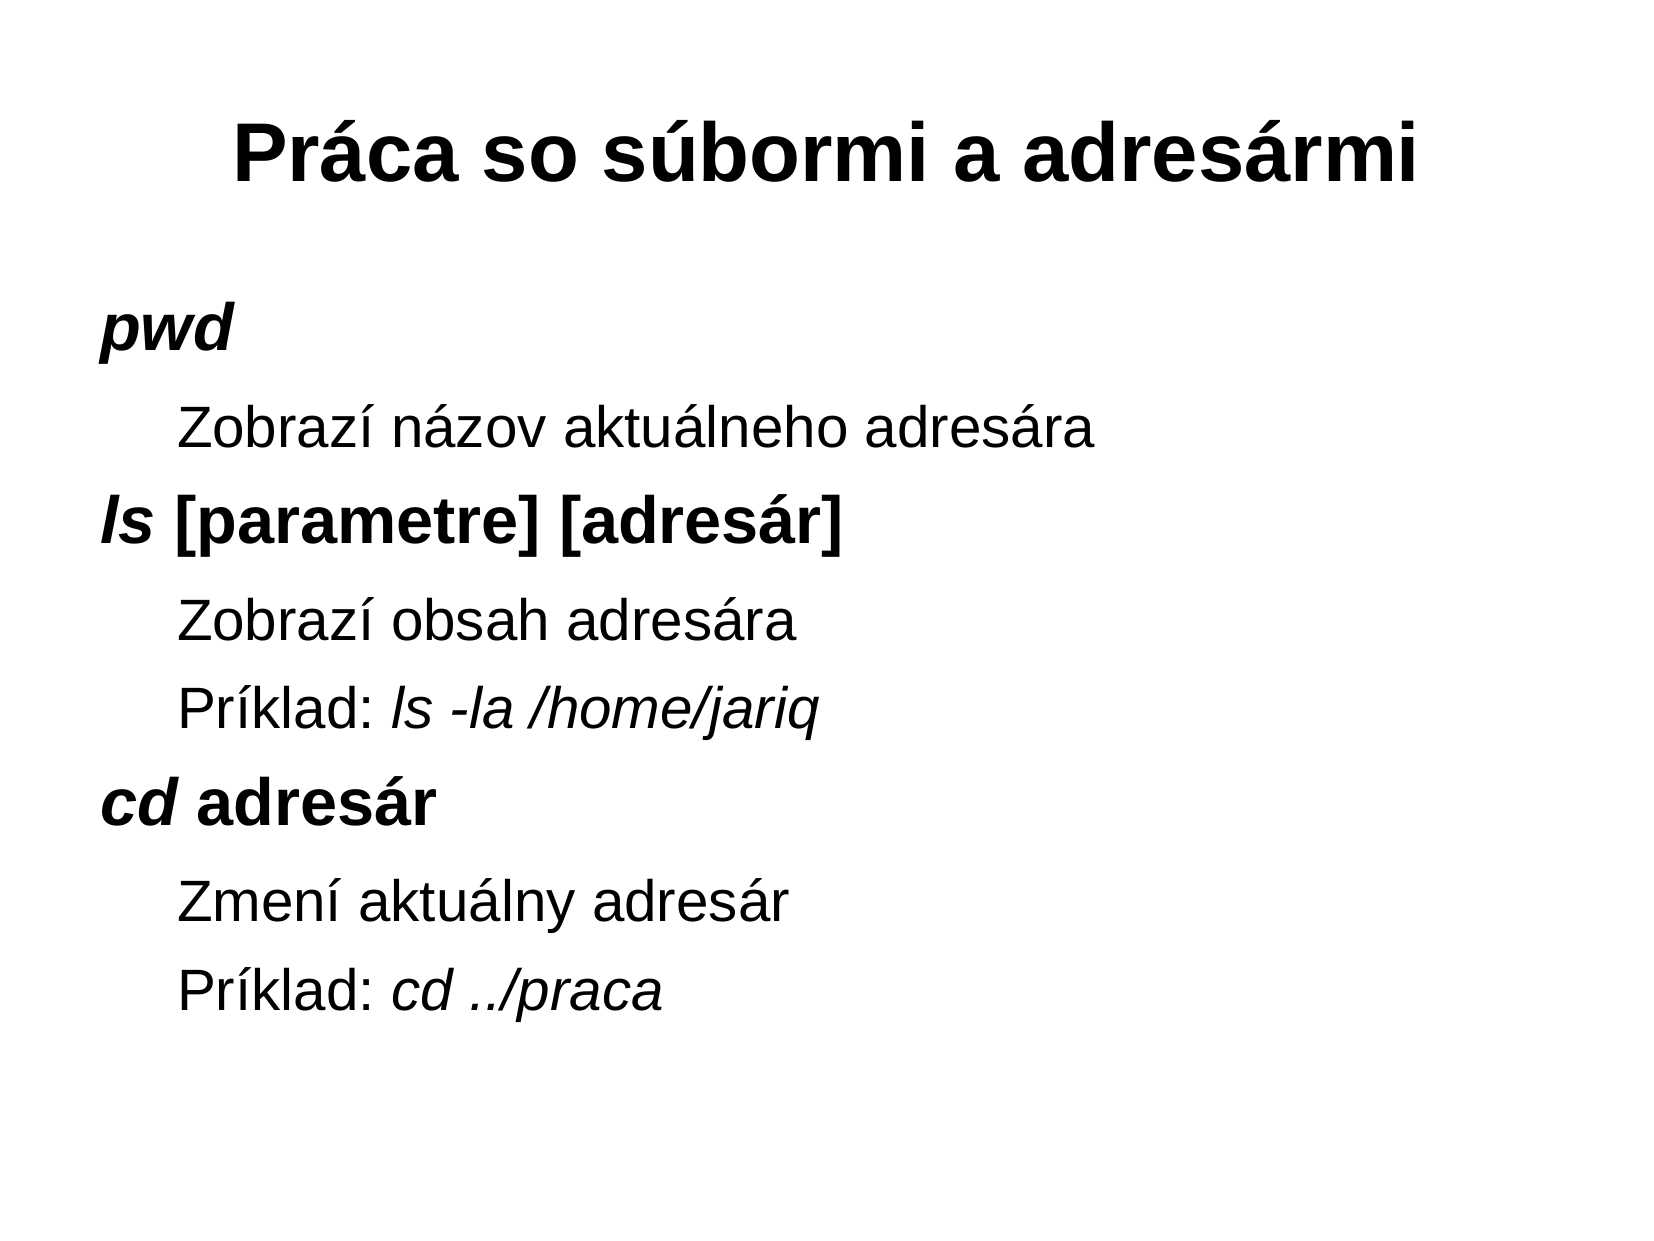

# Práca so súbormi a adresármi
pwd
Zobrazí názov aktuálneho adresára
ls [parametre] [adresár]
Zobrazí obsah adresára
Príklad: ls -la /home/jariq
cd adresár
Zmení aktuálny adresár
Príklad: cd ../praca